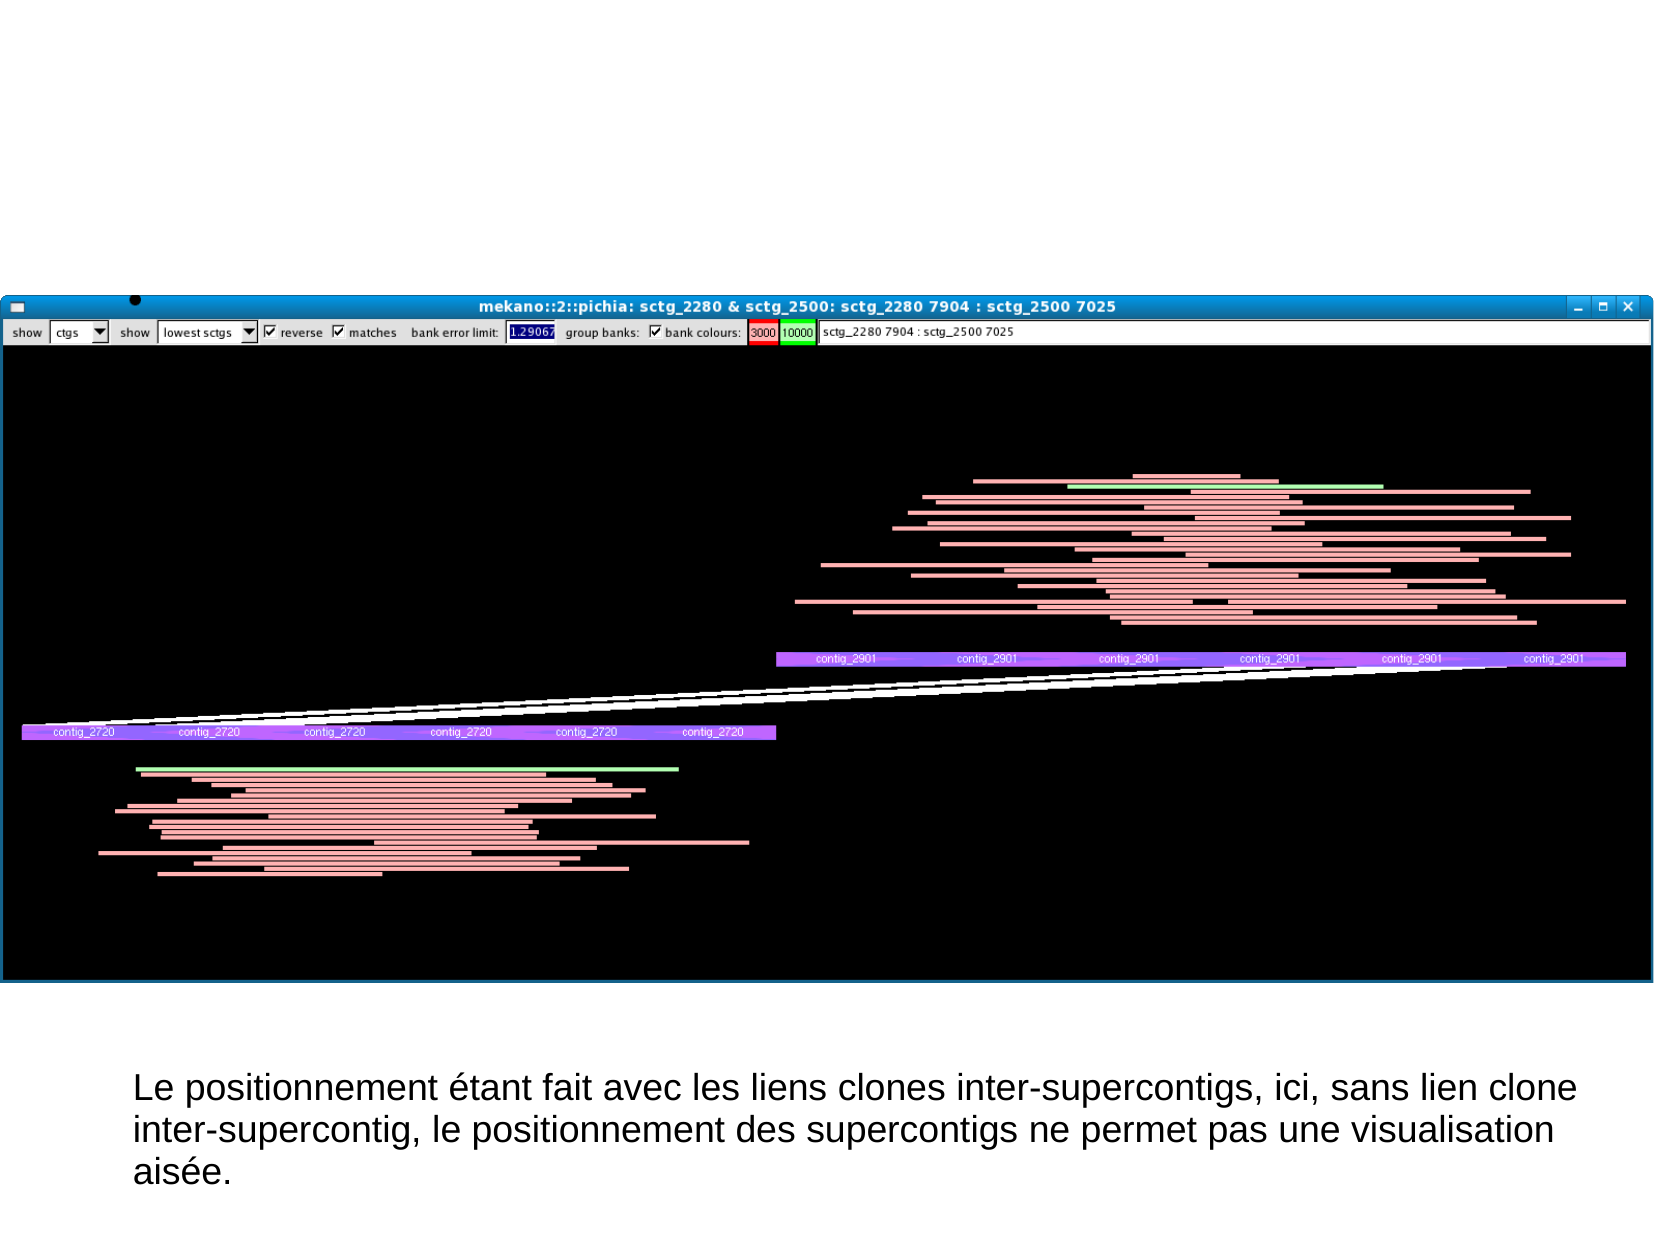

Le positionnement étant fait avec les liens clones inter-supercontigs, ici, sans lien clone
inter-supercontig, le positionnement des supercontigs ne permet pas une visualisation
aisée.